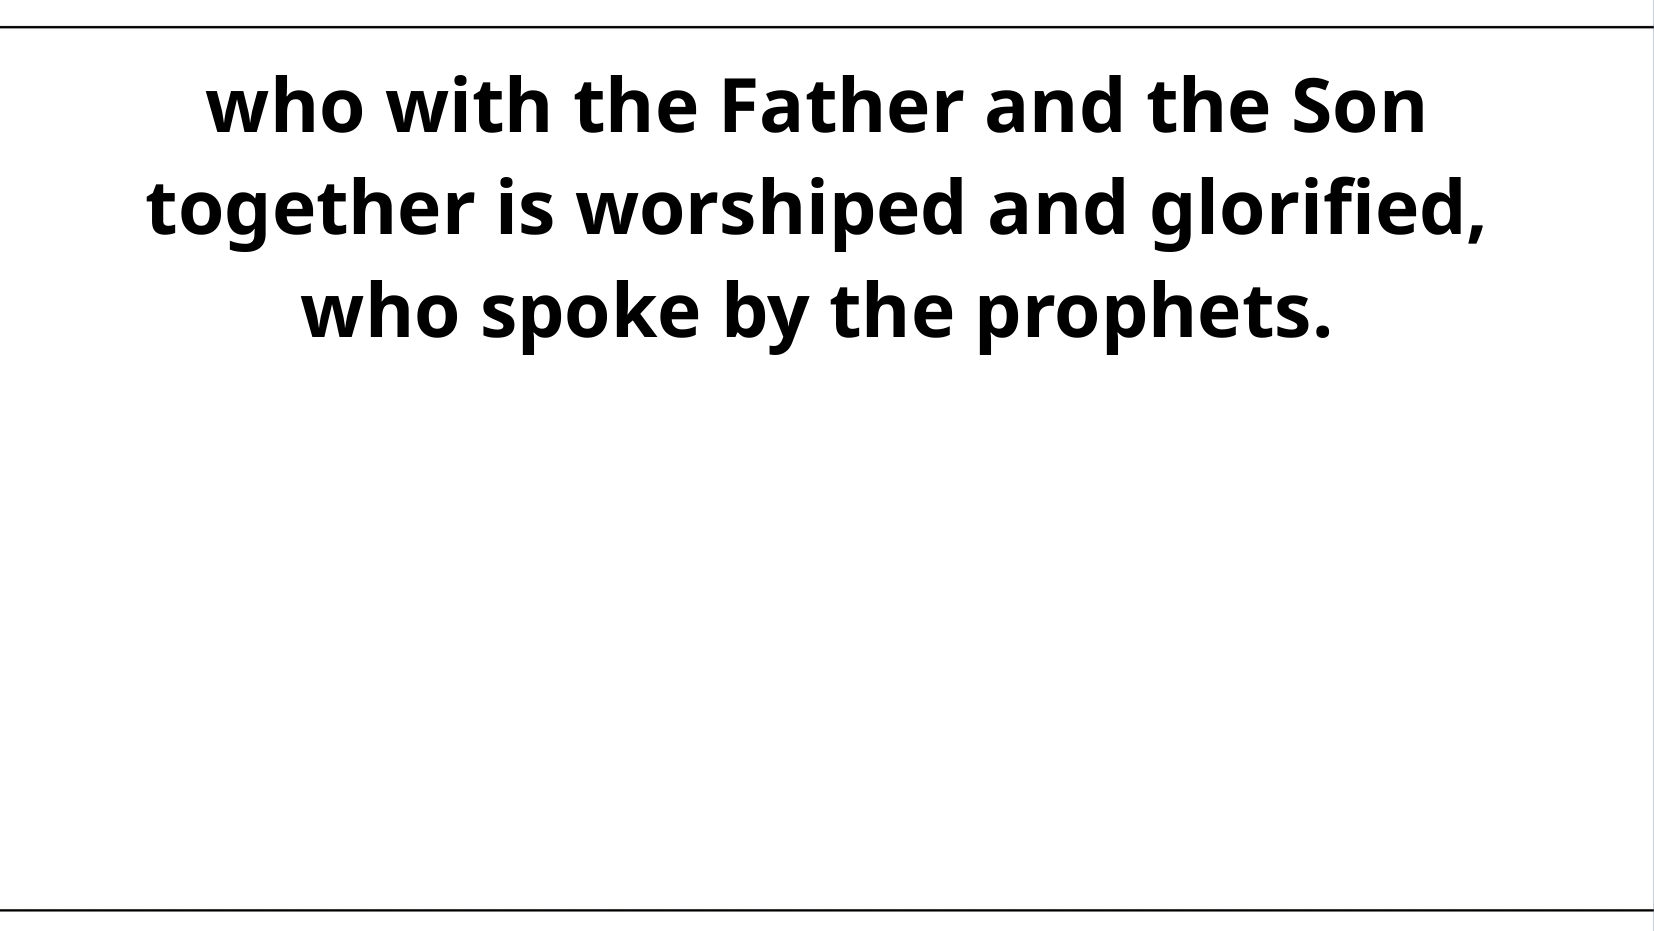

who with the Father and the Son
together is worshiped and glorified,
who spoke by the prophets.